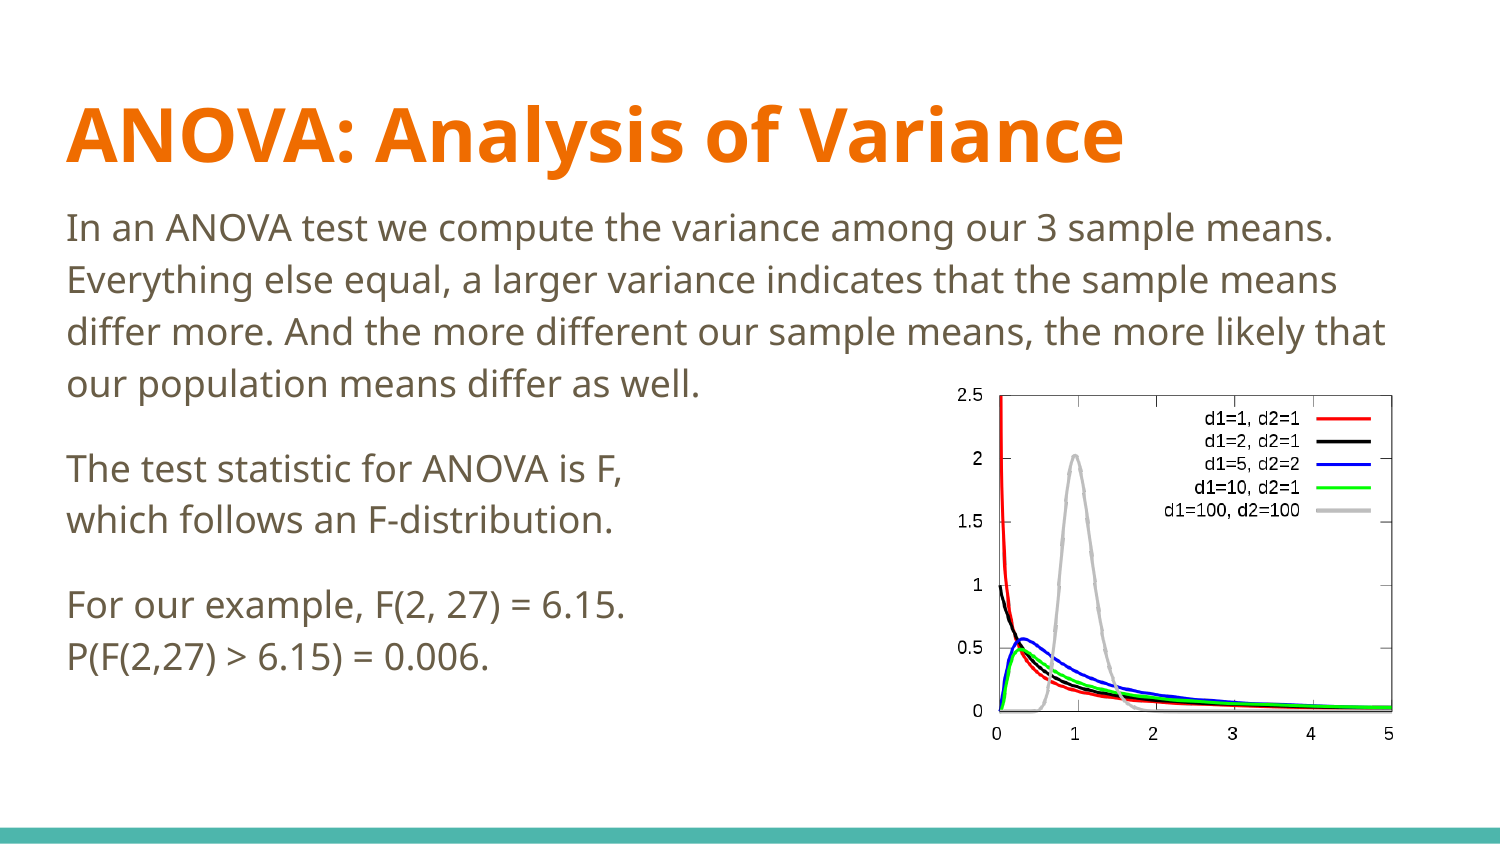

# ANOVA: Analysis of Variance
In an ANOVA test we compute the variance among our 3 sample means. Everything else equal, a larger variance indicates that the sample means differ more. And the more different our sample means, the more likely that our population means differ as well.
The test statistic for ANOVA is F,
which follows an F-distribution.
For our example, F(2, 27) = 6.15.
P(F(2,27) > 6.15) = 0.006.